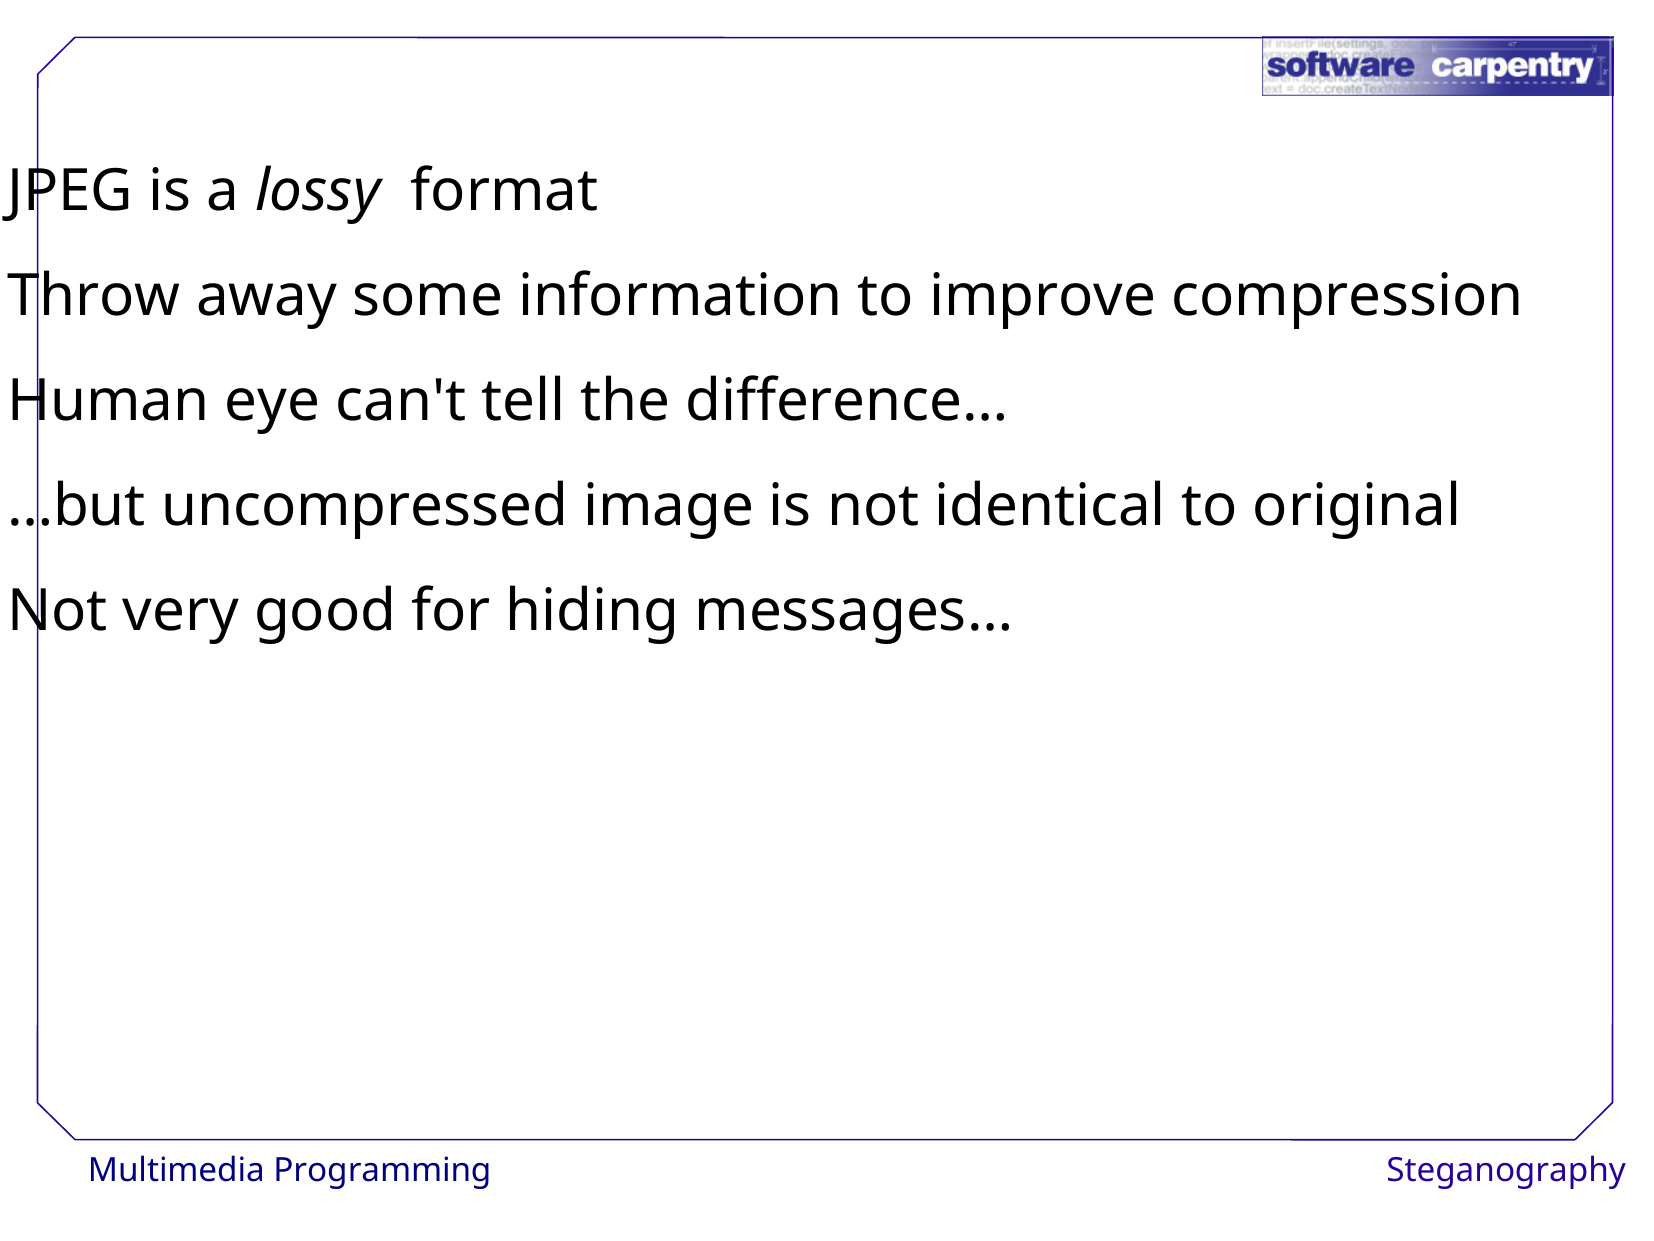

JPEG is a lossy format
Throw away some information to improve compression
Human eye can't tell the difference…
…but uncompressed image is not identical to original
Not very good for hiding messages…